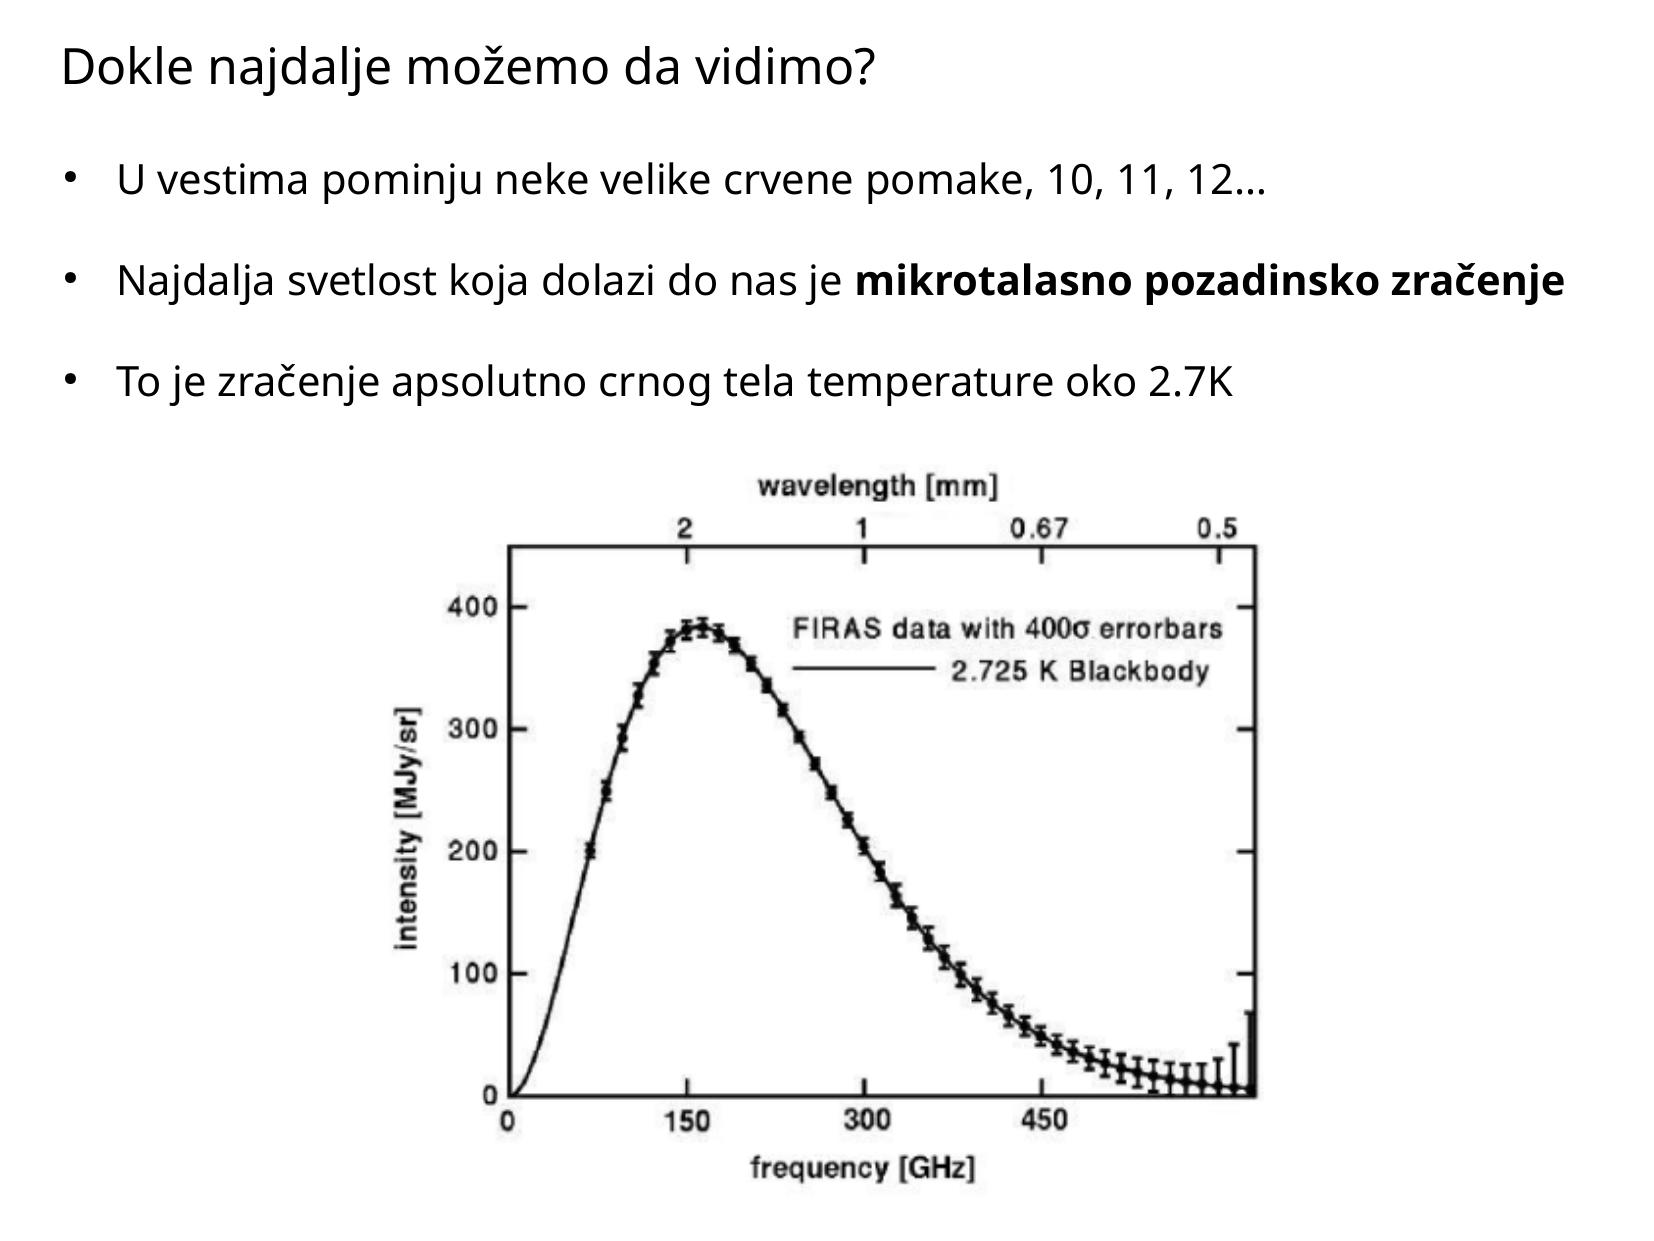

# Dokle najdalje možemo da vidimo?
U vestima pominju neke velike crvene pomake, 10, 11, 12…
Najdalja svetlost koja dolazi do nas je mikrotalasno pozadinsko zračenje
To je zračenje apsolutno crnog tela temperature oko 2.7K